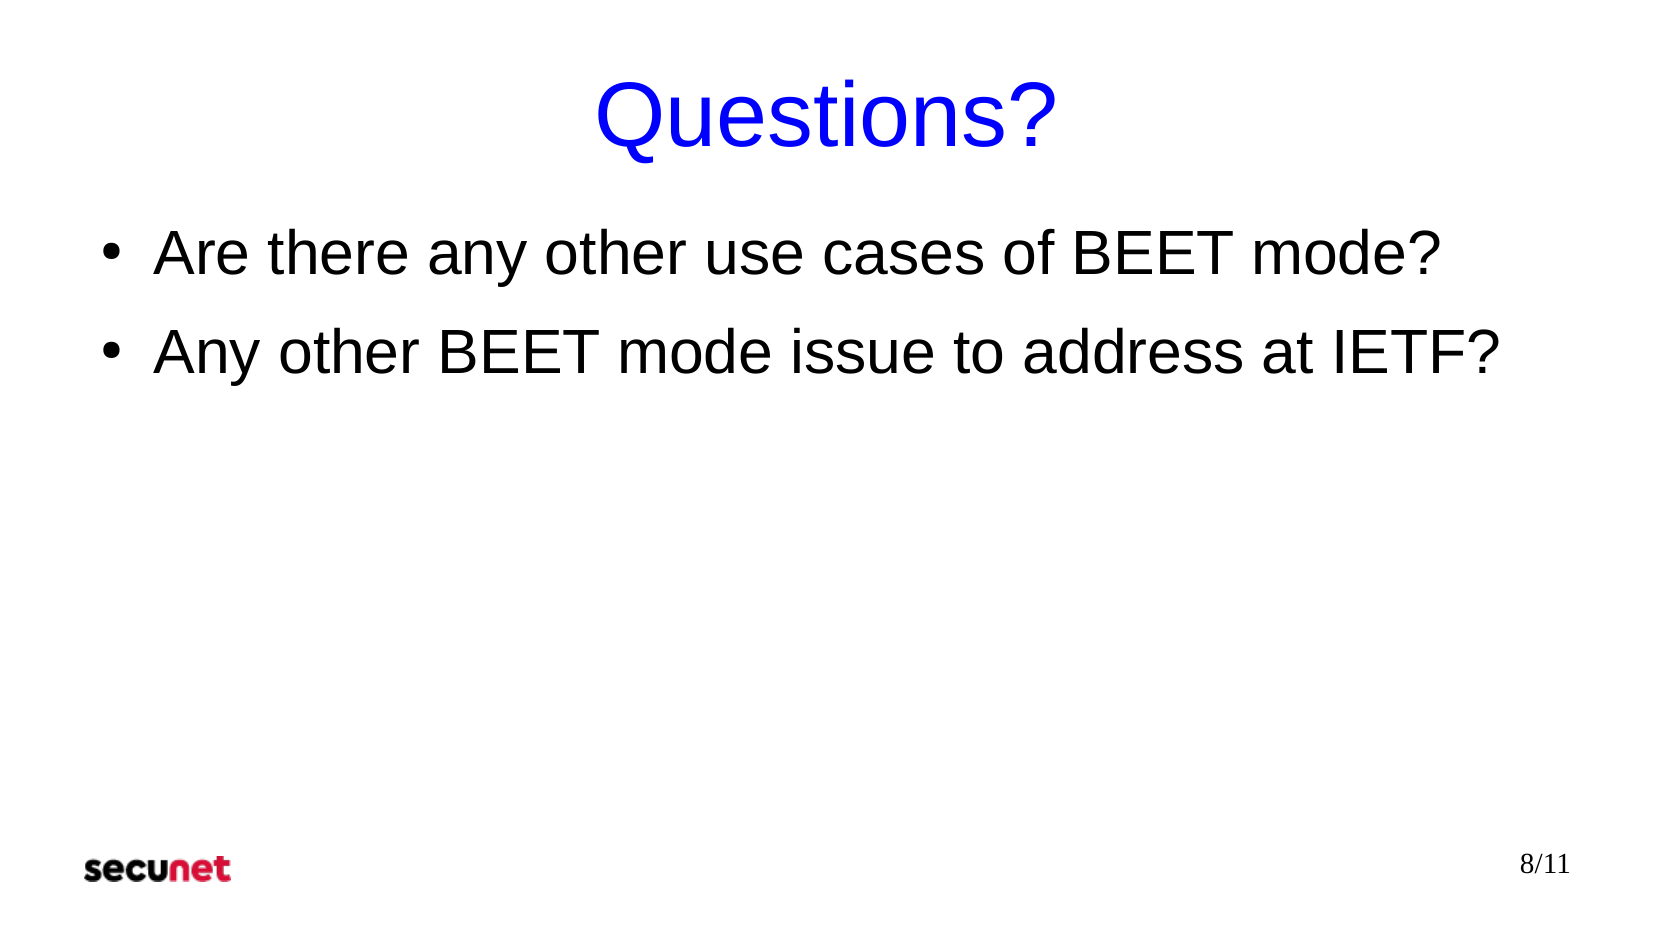

# Questions?
Are there any other use cases of BEET mode?
Any other BEET mode issue to address at IETF?
8